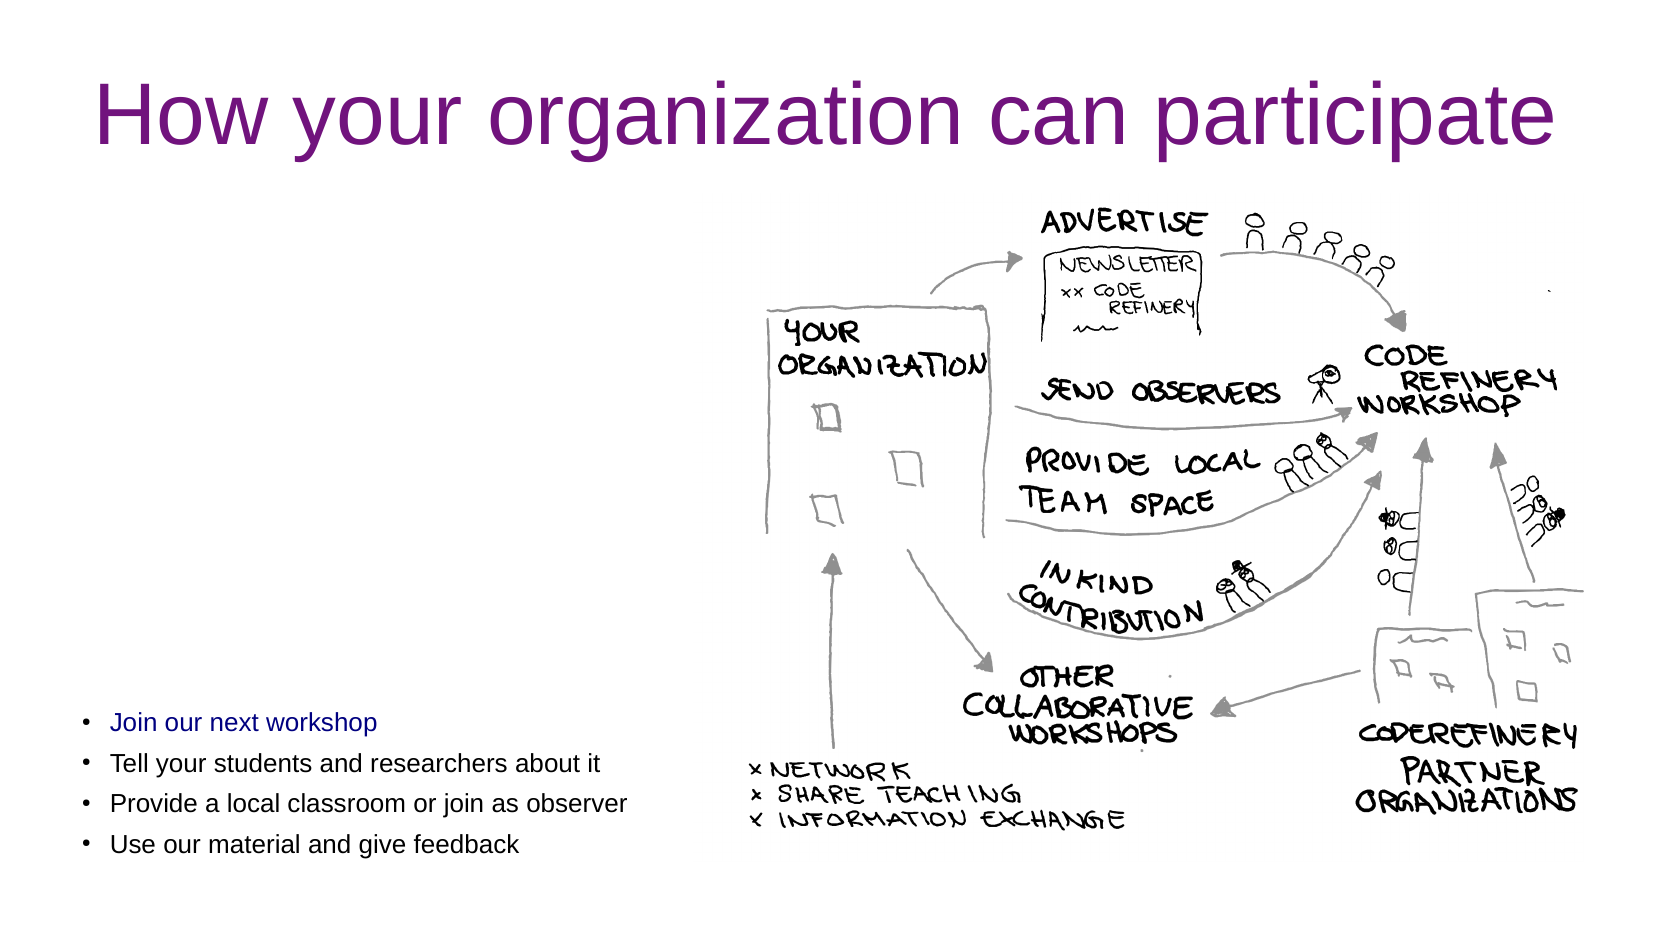

# How your organization can participate
 Join our next workshop
 Tell your students and researchers about it
 Provide a local classroom or join as observer
 Use our material and give feedback